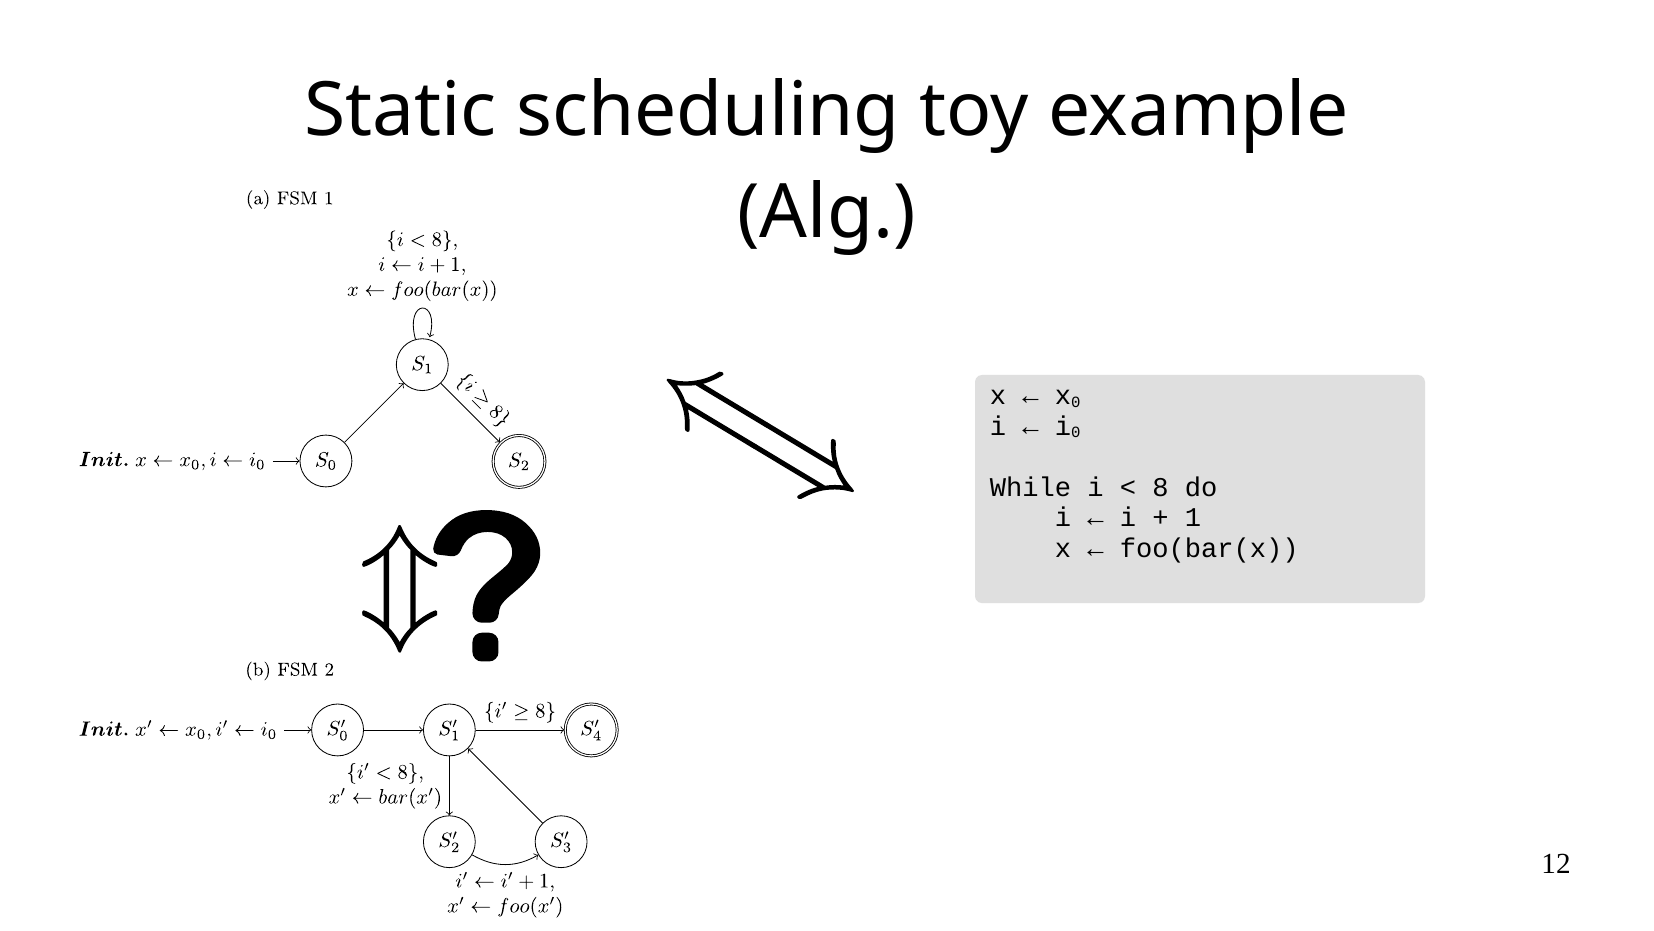

Static scheduling toy example (Alg.)
x ← x0
i ← i0
While i < 8 do
 i ← i + 1
 x ← foo(bar(x))
12